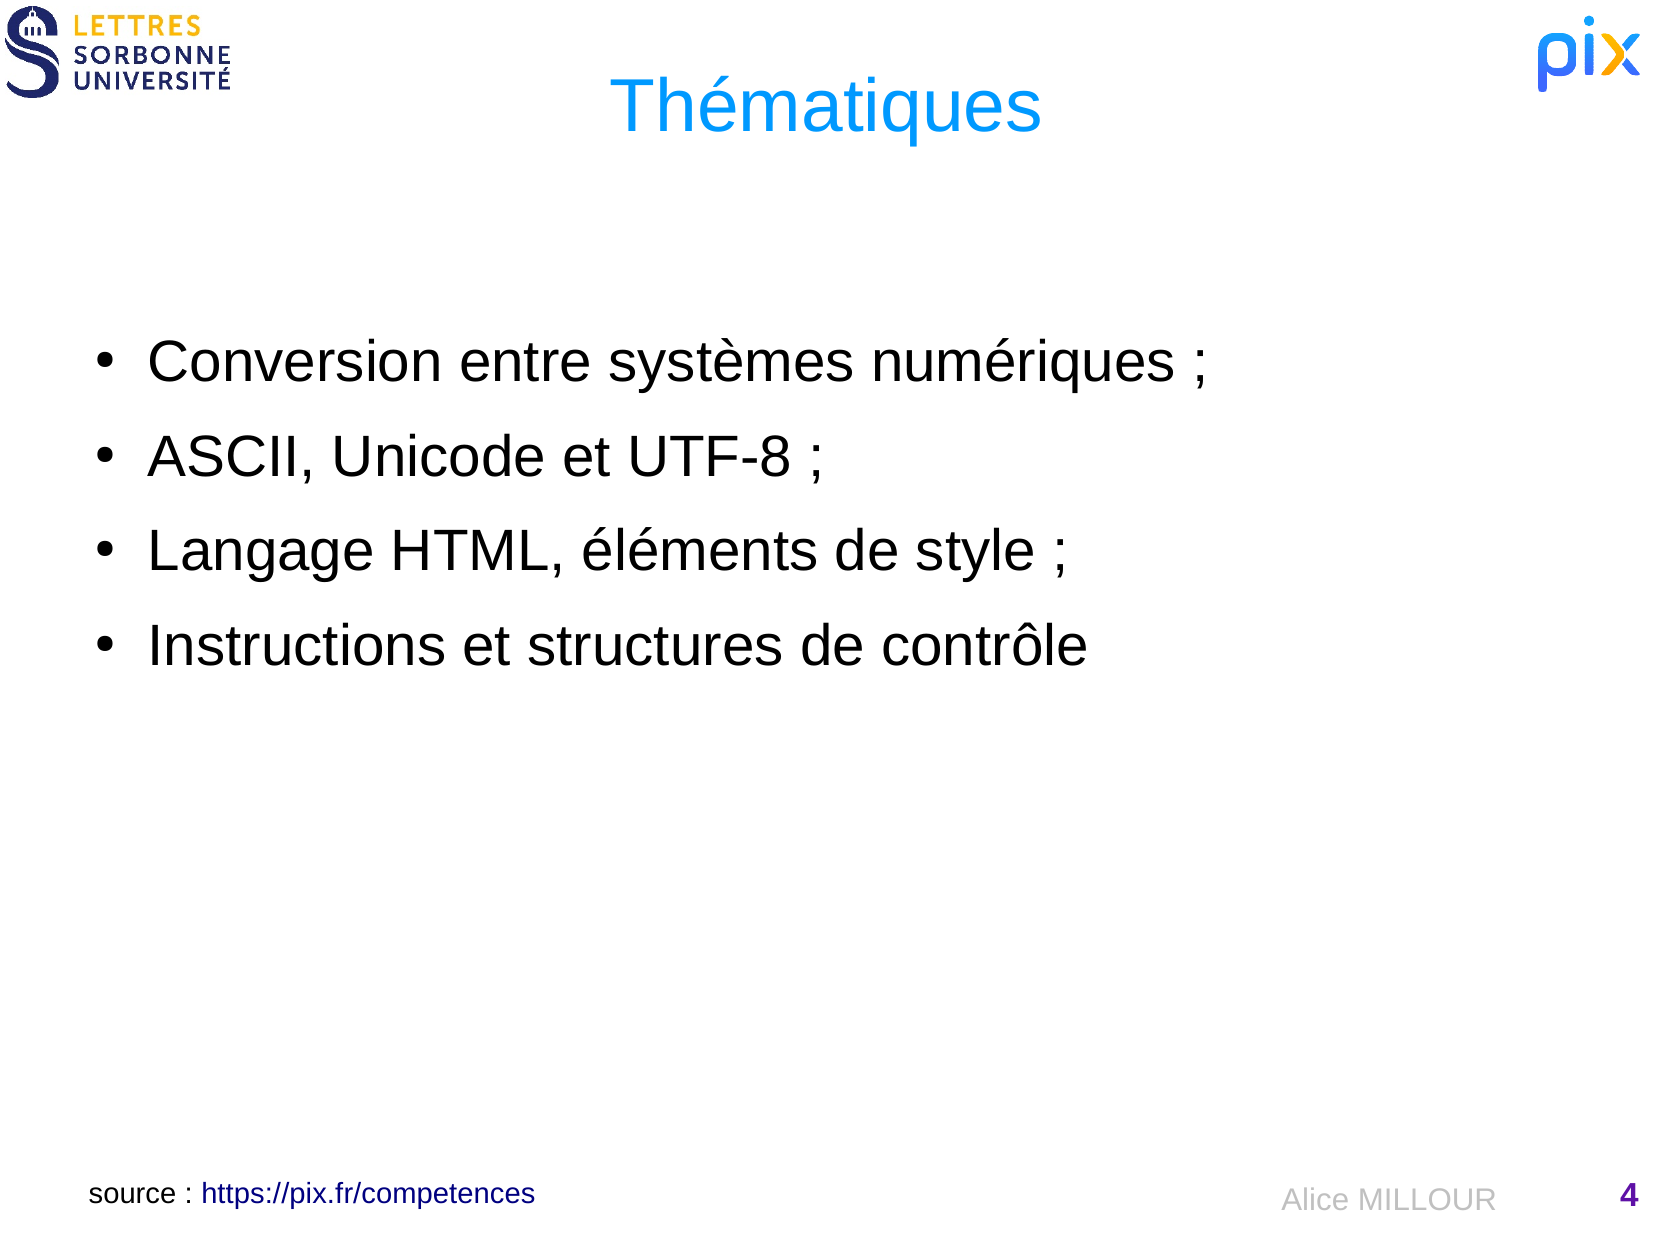

# Thématiques
Conversion entre systèmes numériques ;
ASCII, Unicode et UTF-8 ;
Langage HTML, éléments de style ;
Instructions et structures de contrôle
	source : https://pix.fr/competences